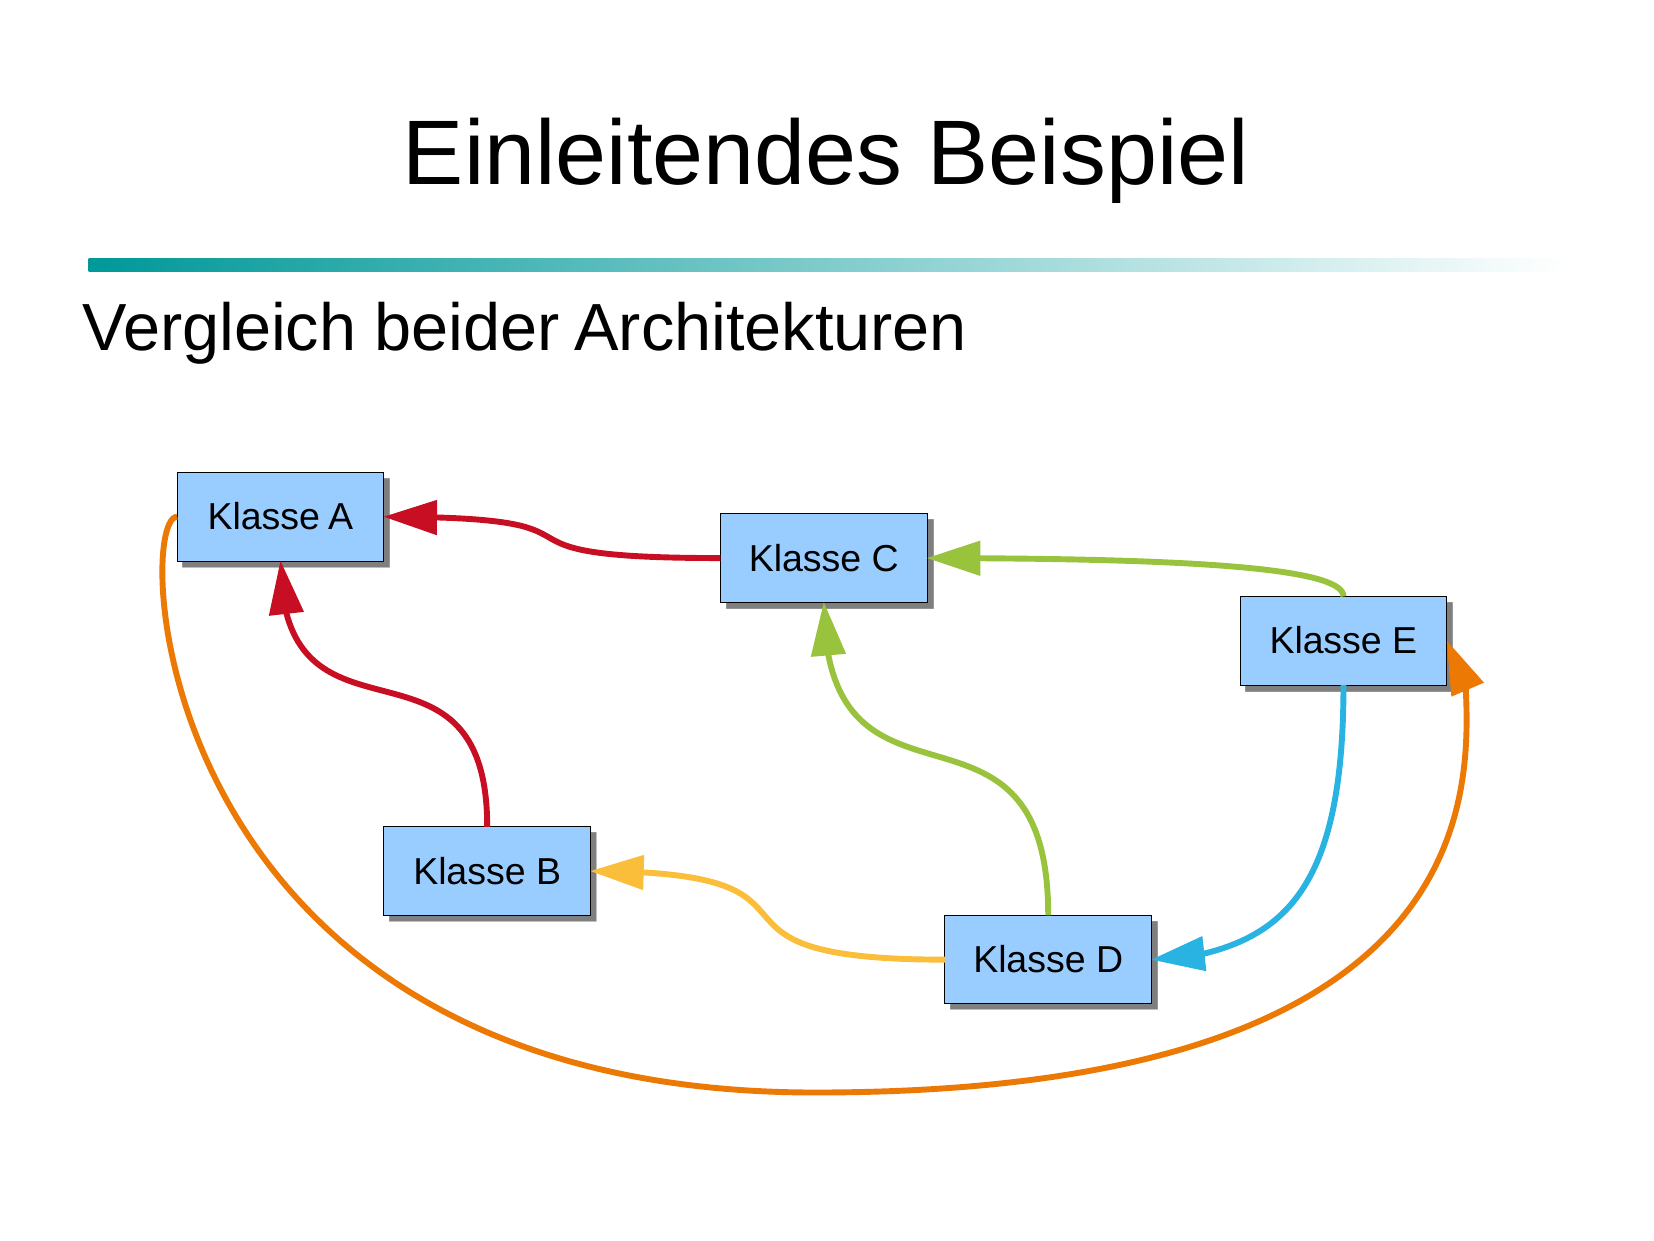

# Einleitendes Beispiel
Vergleich beider Architekturen
Klasse A
Klasse C
Klasse E
Klasse B
Klasse D